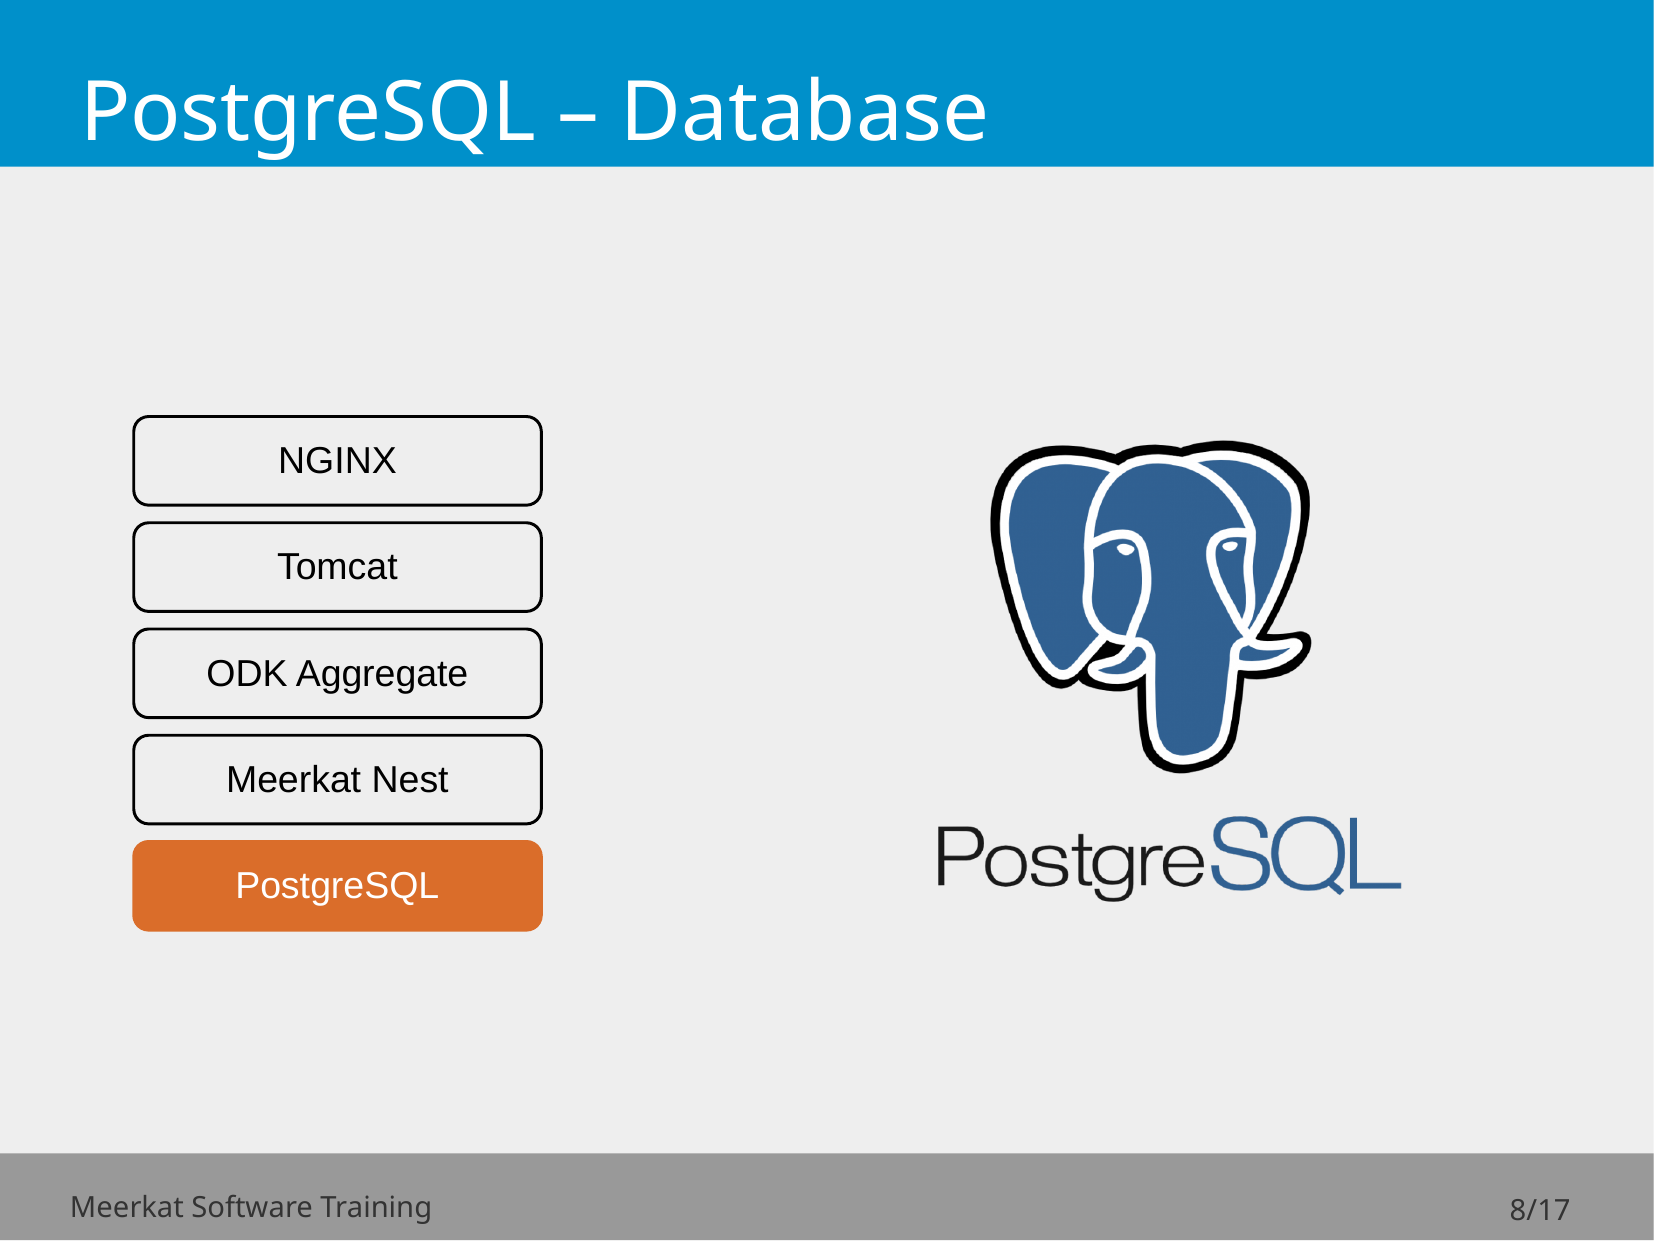

PostgreSQL – Database
NGINX
Tomcat
ODK Aggregate
Meerkat Nest
PostgreSQL
8